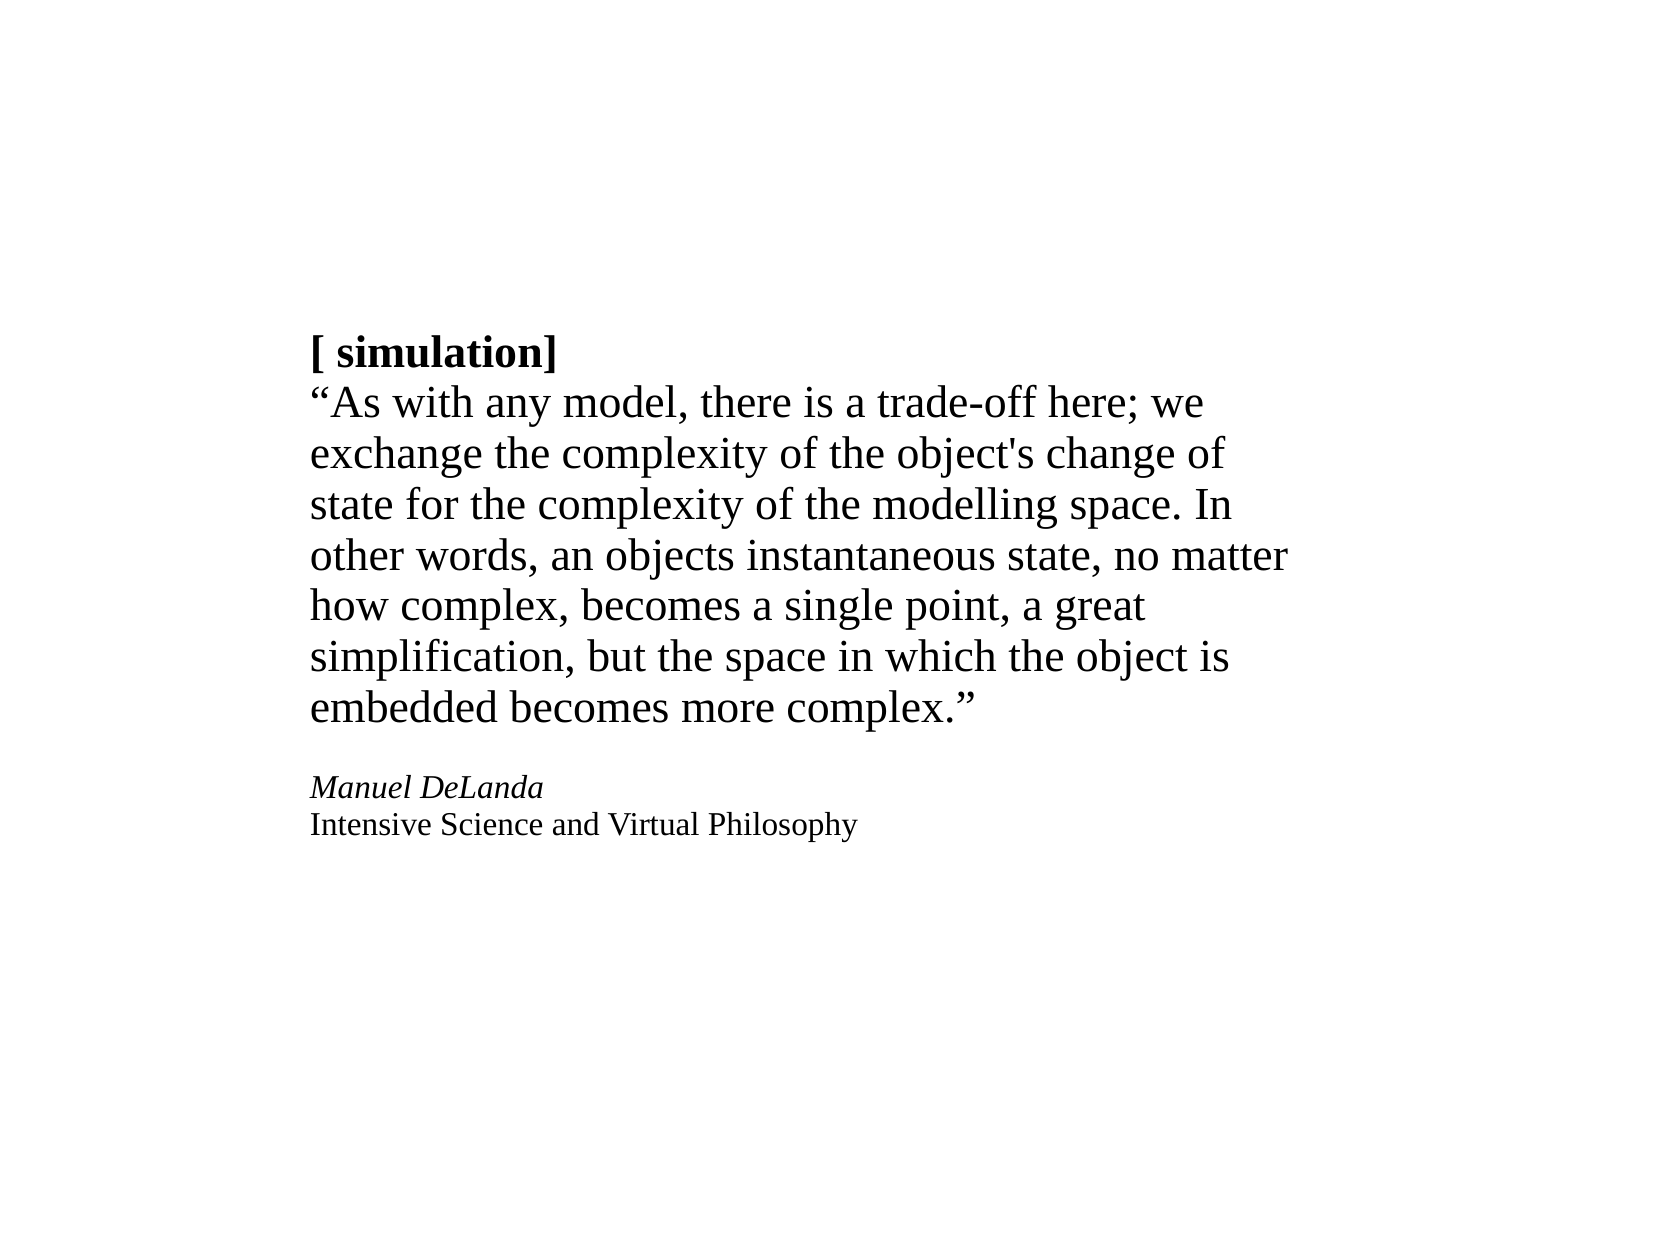

[ simulation]
“As with any model, there is a trade-off here; we exchange the complexity of the object's change of state for the complexity of the modelling space. In other words, an objects instantaneous state, no matter how complex, becomes a single point, a great simplification, but the space in which the object is embedded becomes more complex.”
Manuel DeLanda
Intensive Science and Virtual Philosophy